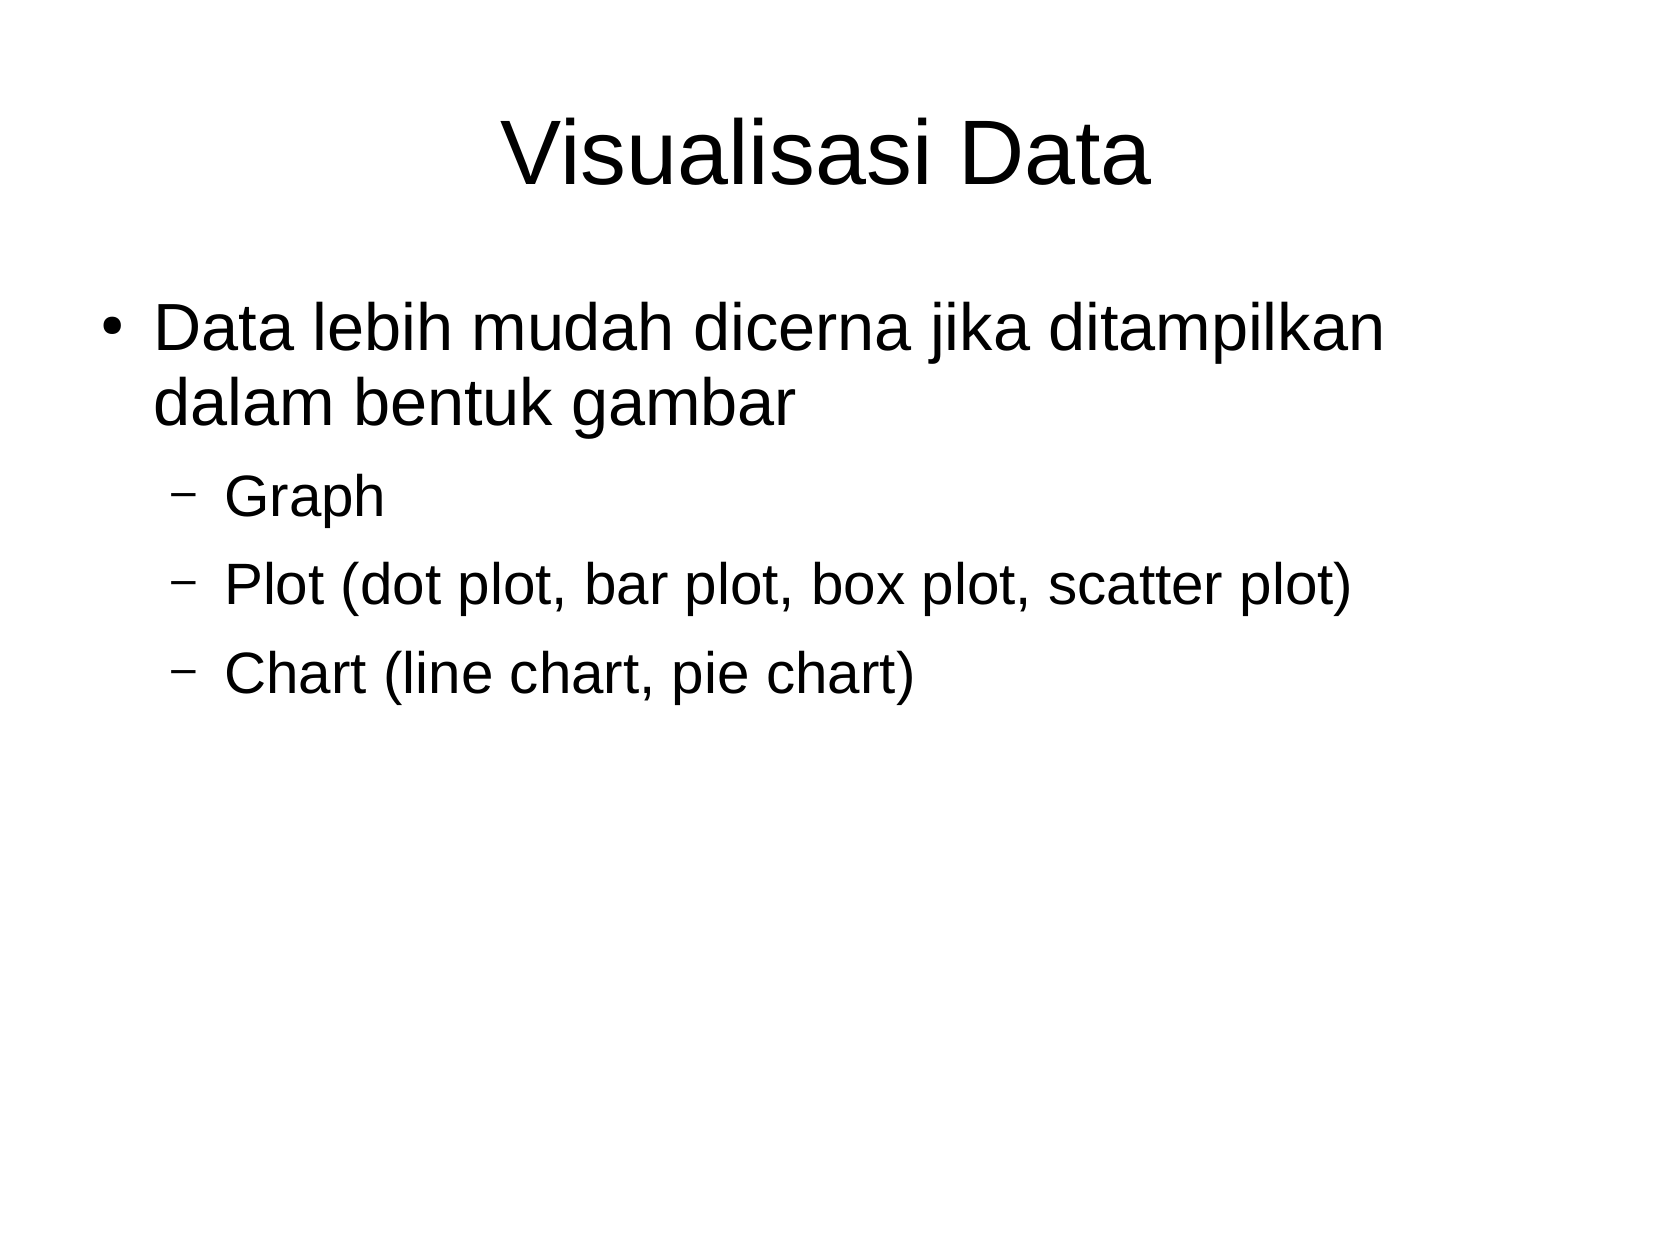

# Visualisasi Data
Data lebih mudah dicerna jika ditampilkan dalam bentuk gambar
Graph
Plot (dot plot, bar plot, box plot, scatter plot)
Chart (line chart, pie chart)